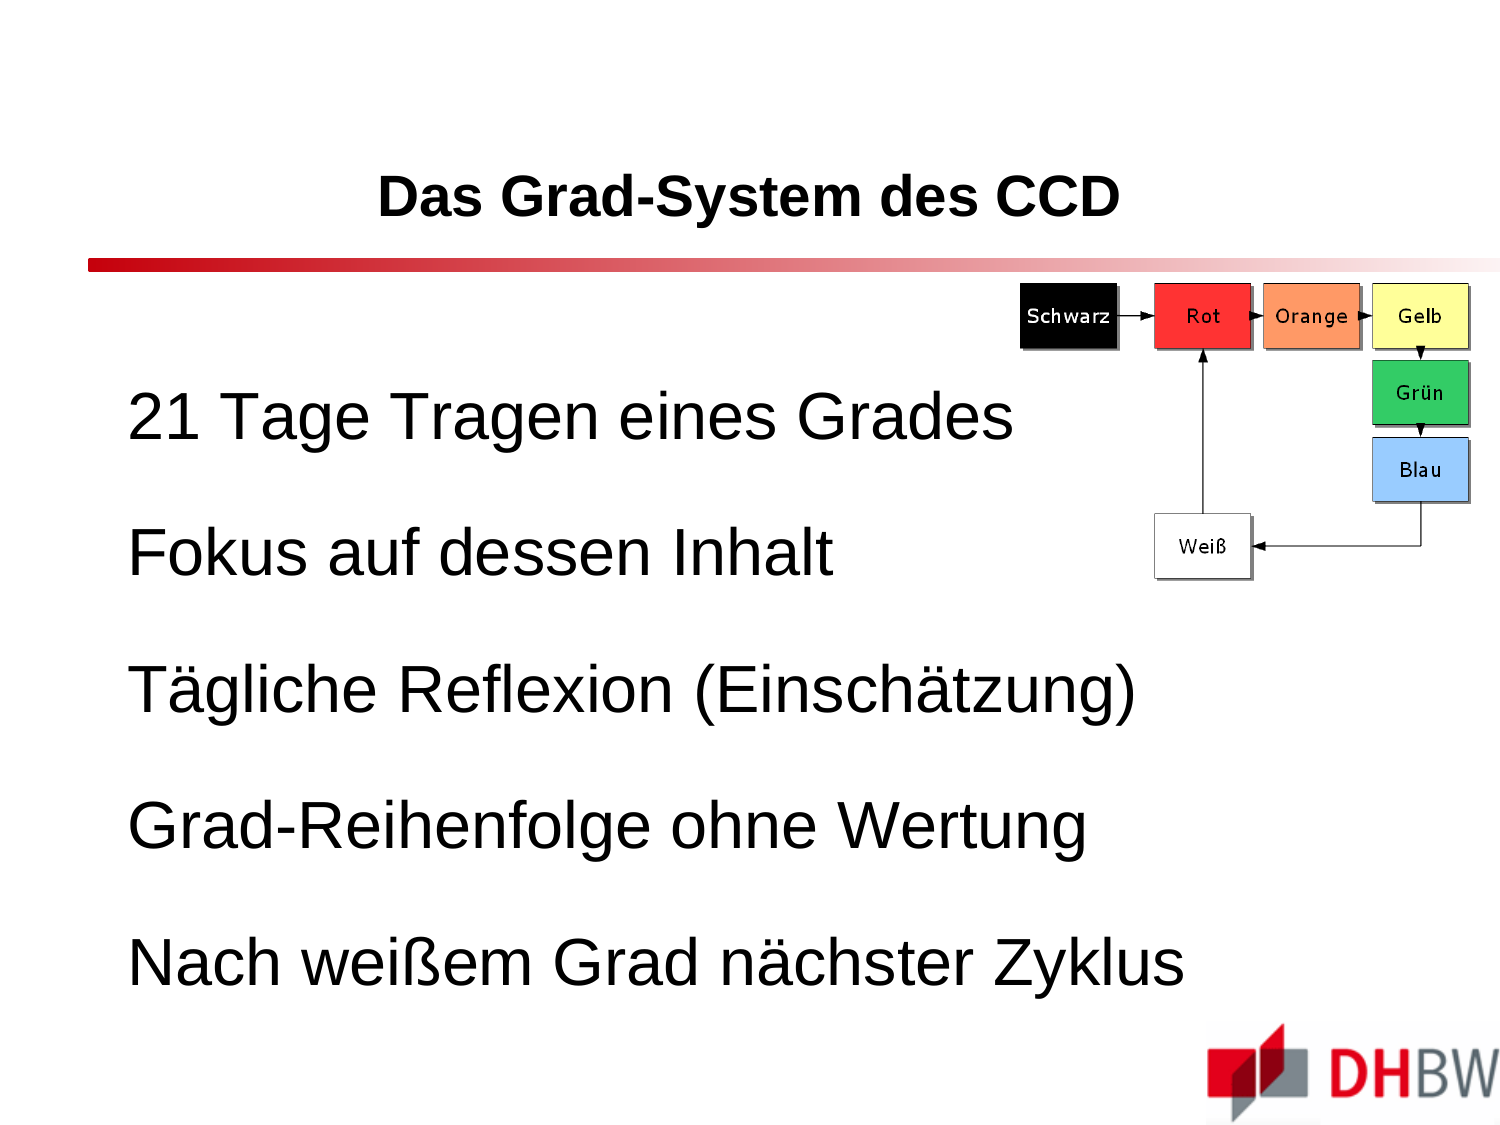

# Das Grad-System des CCD
21 Tage Tragen eines Grades
Fokus auf dessen Inhalt
Tägliche Reflexion (Einschätzung)
Grad-Reihenfolge ohne Wertung
Nach weißem Grad nächster Zyklus